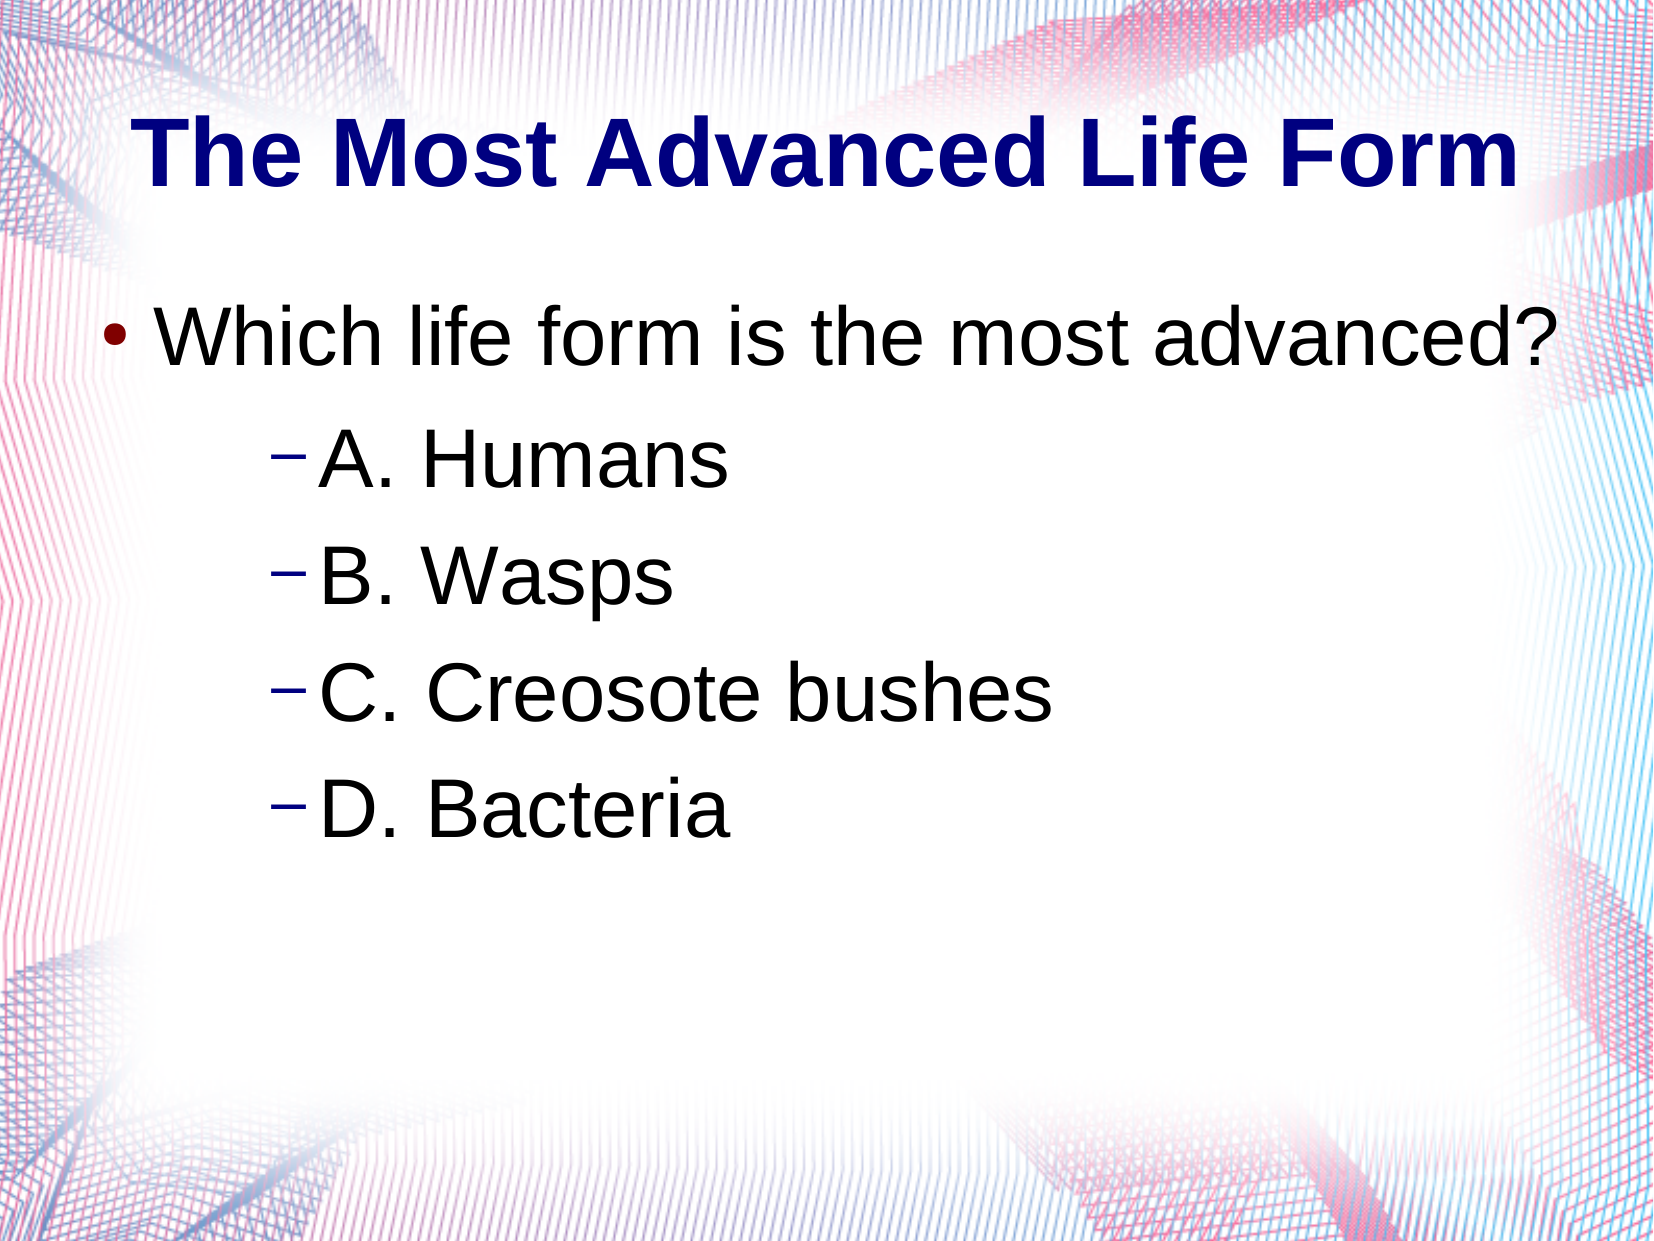

# The Most Advanced Life Form
Which life form is the most advanced?
A. Humans
B. Wasps
C. Creosote bushes
D. Bacteria